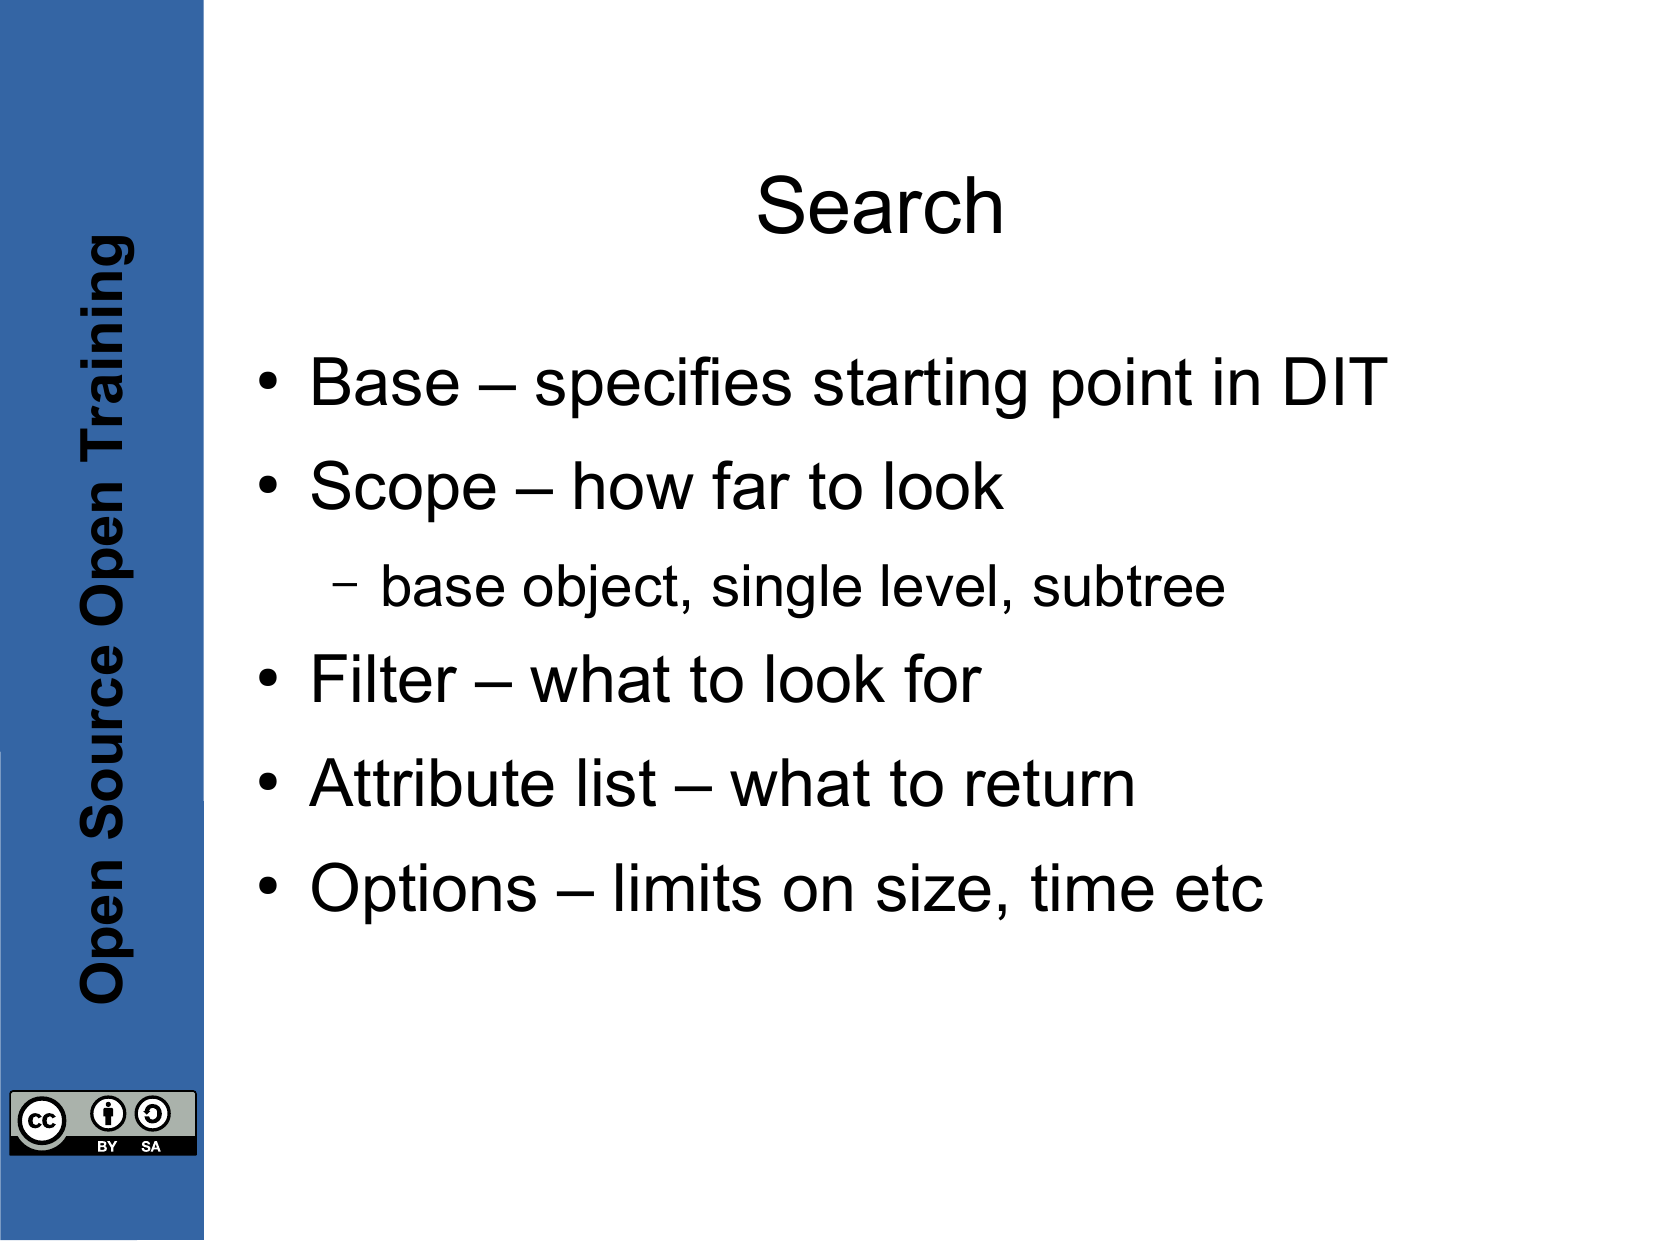

# Search
Base – specifies starting point in DIT
Scope – how far to look
base object, single level, subtree
Filter – what to look for
Attribute list – what to return
Options – limits on size, time etc